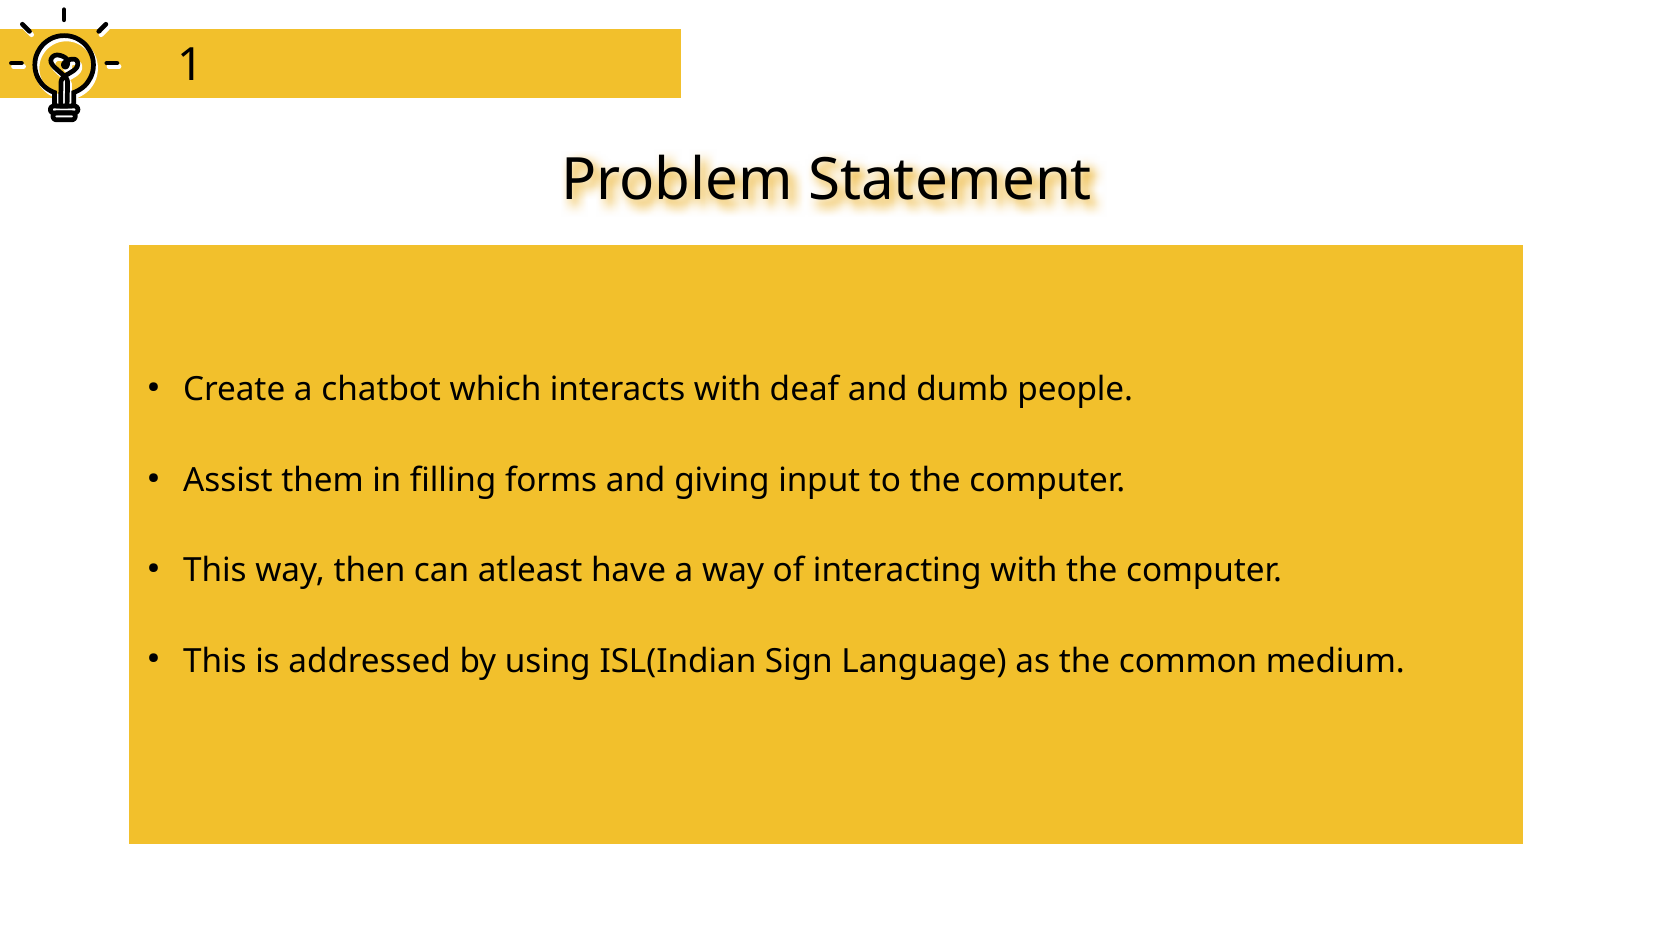

# 1
Problem Statement
Create a chatbot which interacts with deaf and dumb people.
Assist them in filling forms and giving input to the computer.
This way, then can atleast have a way of interacting with the computer.
This is addressed by using ISL(Indian Sign Language) as the common medium.